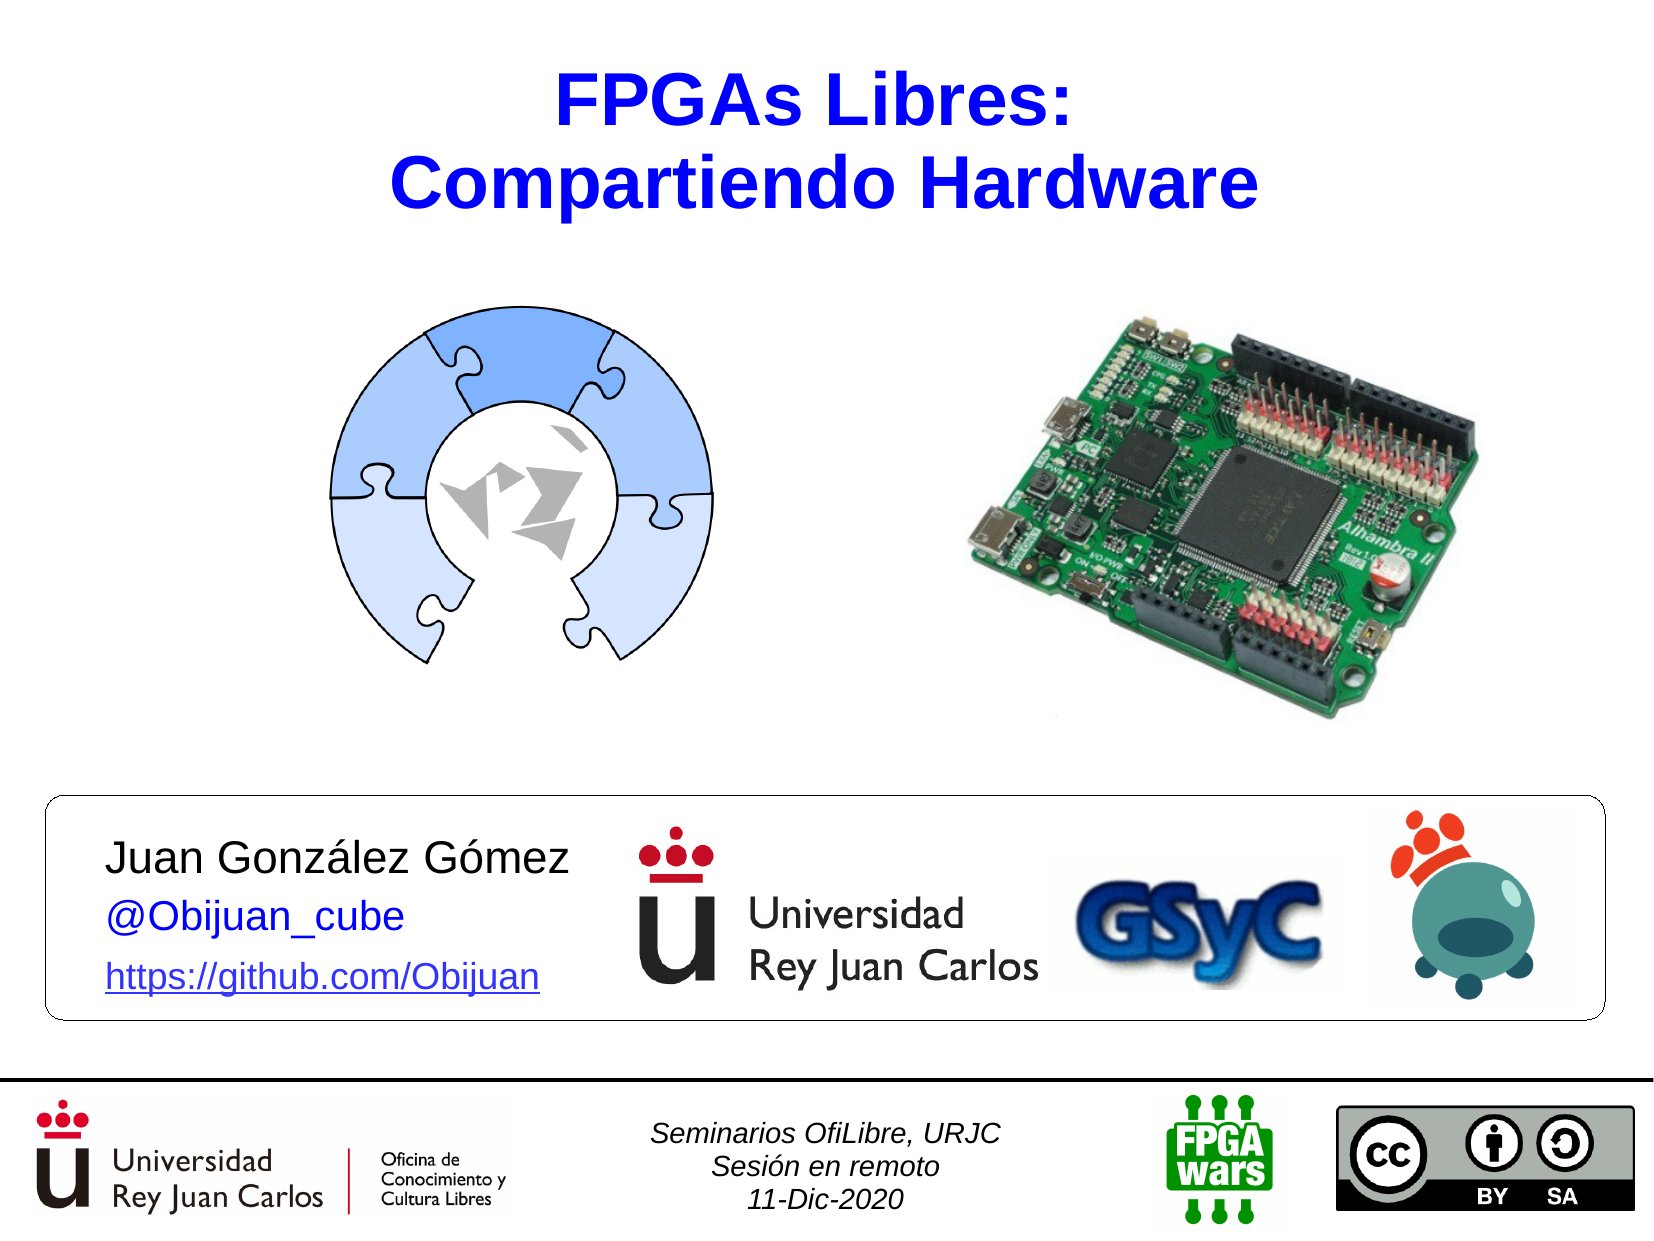

# FPGAs Libres: Compartiendo Hardware
Juan González Gómez
@Obijuan_cube
https://github.com/Obijuan
Seminarios OfiLibre, URJC
Sesión en remoto
11-Dic-2020